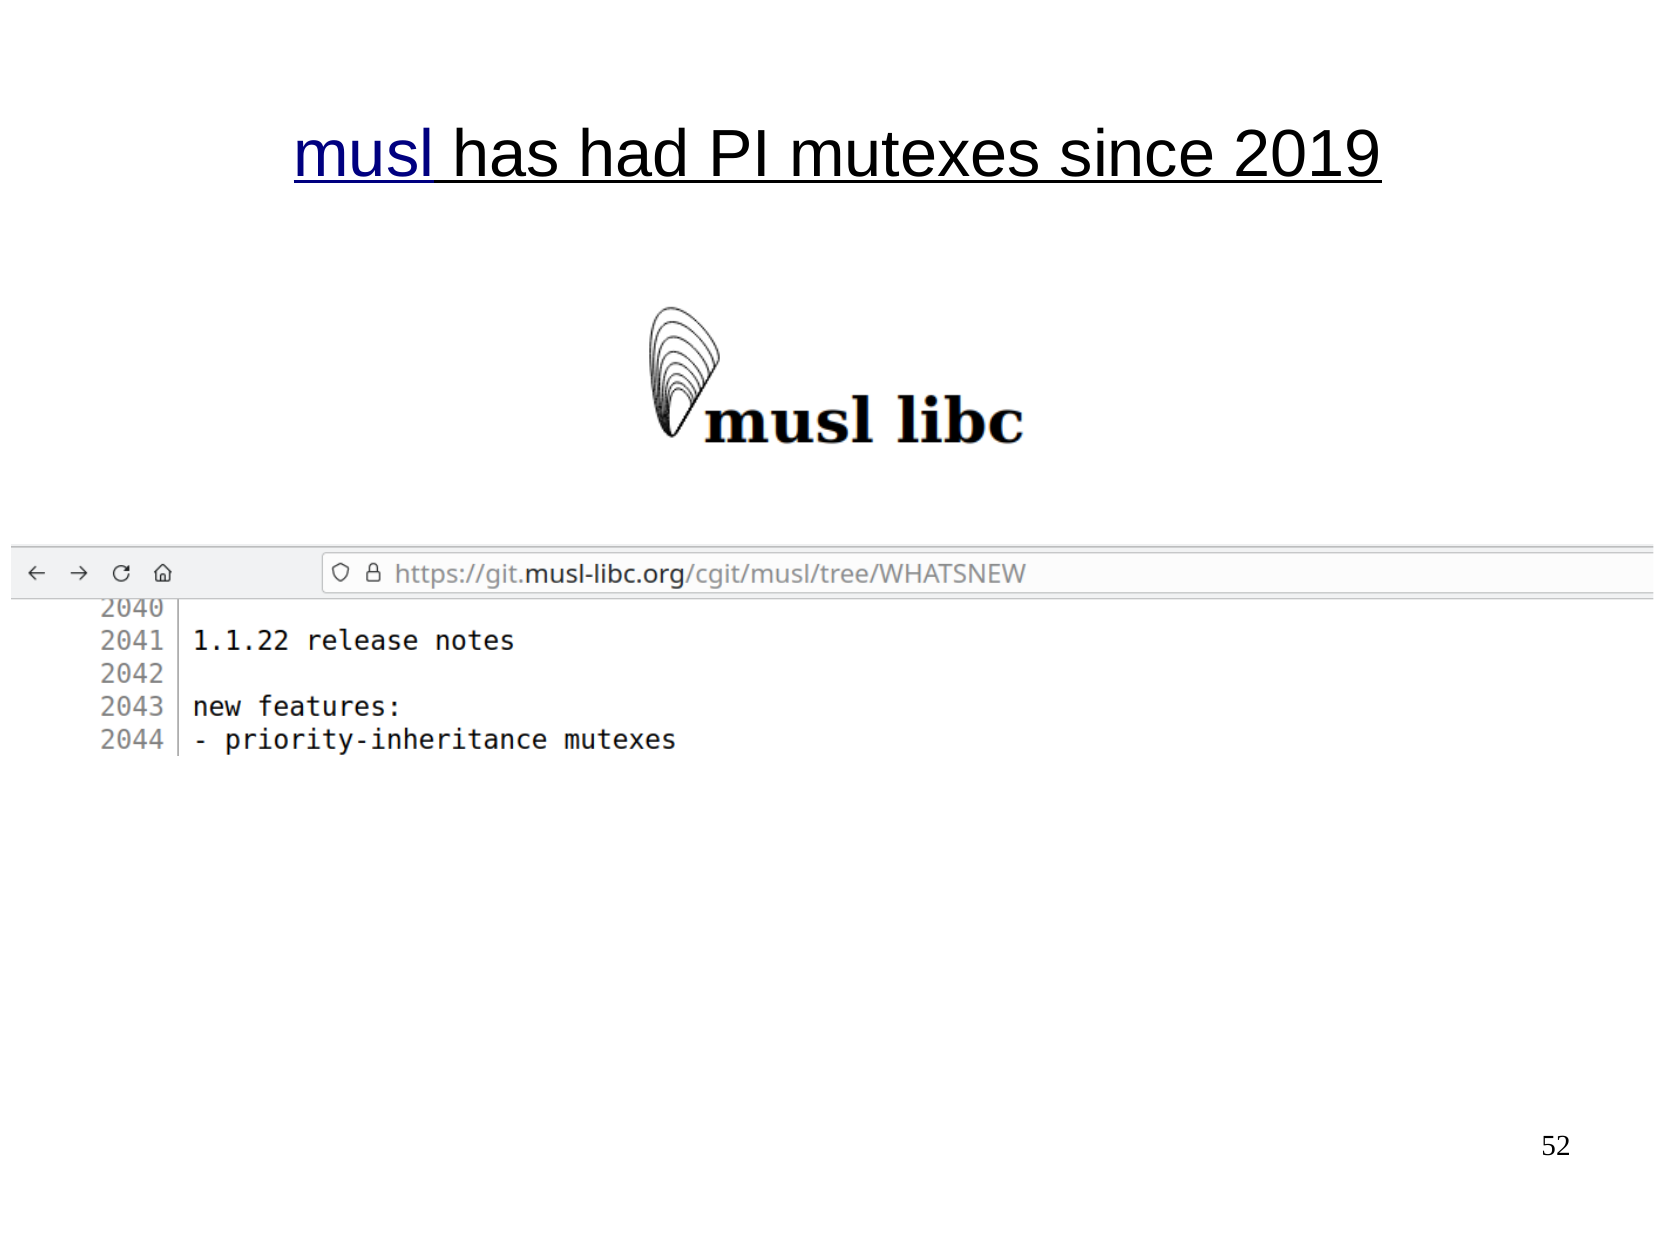

# musl has had PI mutexes since 2019
52